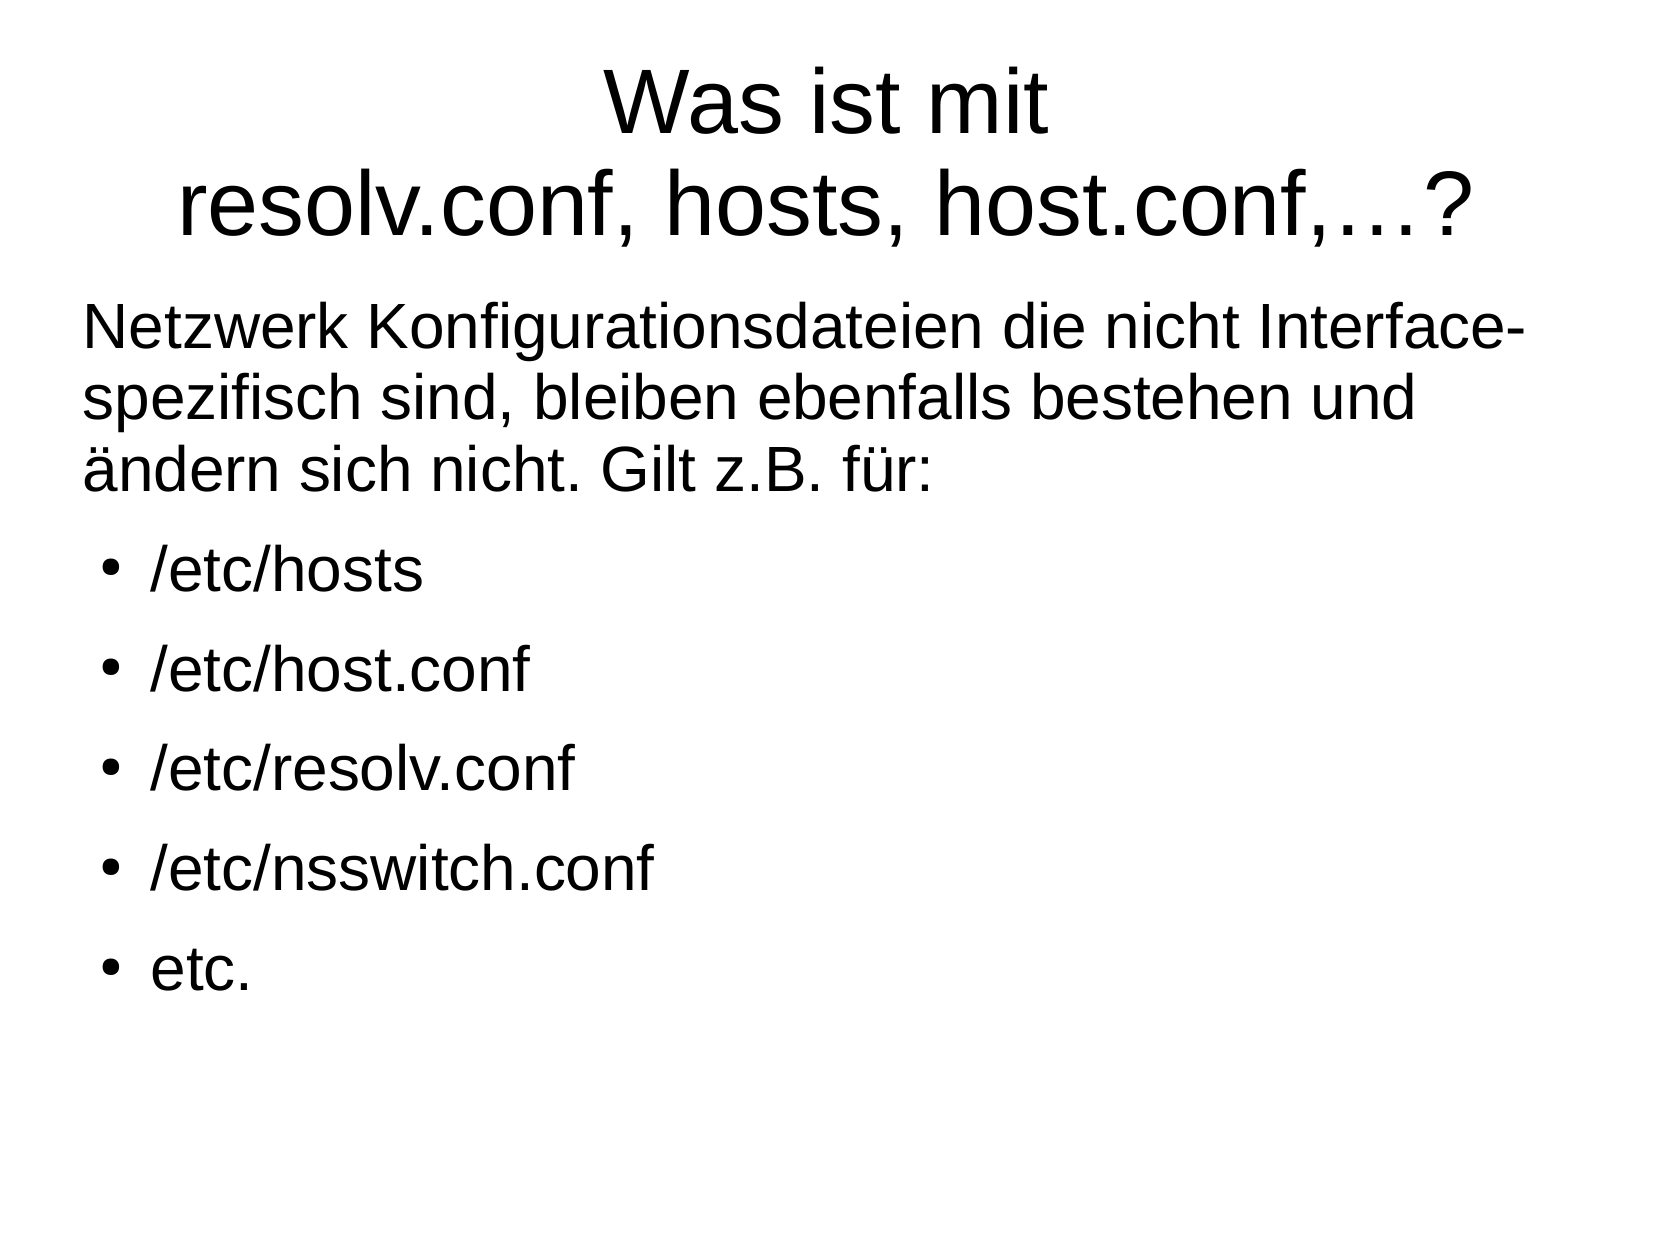

# Was ist mit resolv.conf, hosts, host.conf,…?
Netzwerk Konfigurationsdateien die nicht Interface- spezifisch sind, bleiben ebenfalls bestehen und ändern sich nicht. Gilt z.B. für:
/etc/hosts
/etc/host.conf
/etc/resolv.conf
/etc/nsswitch.conf
etc.